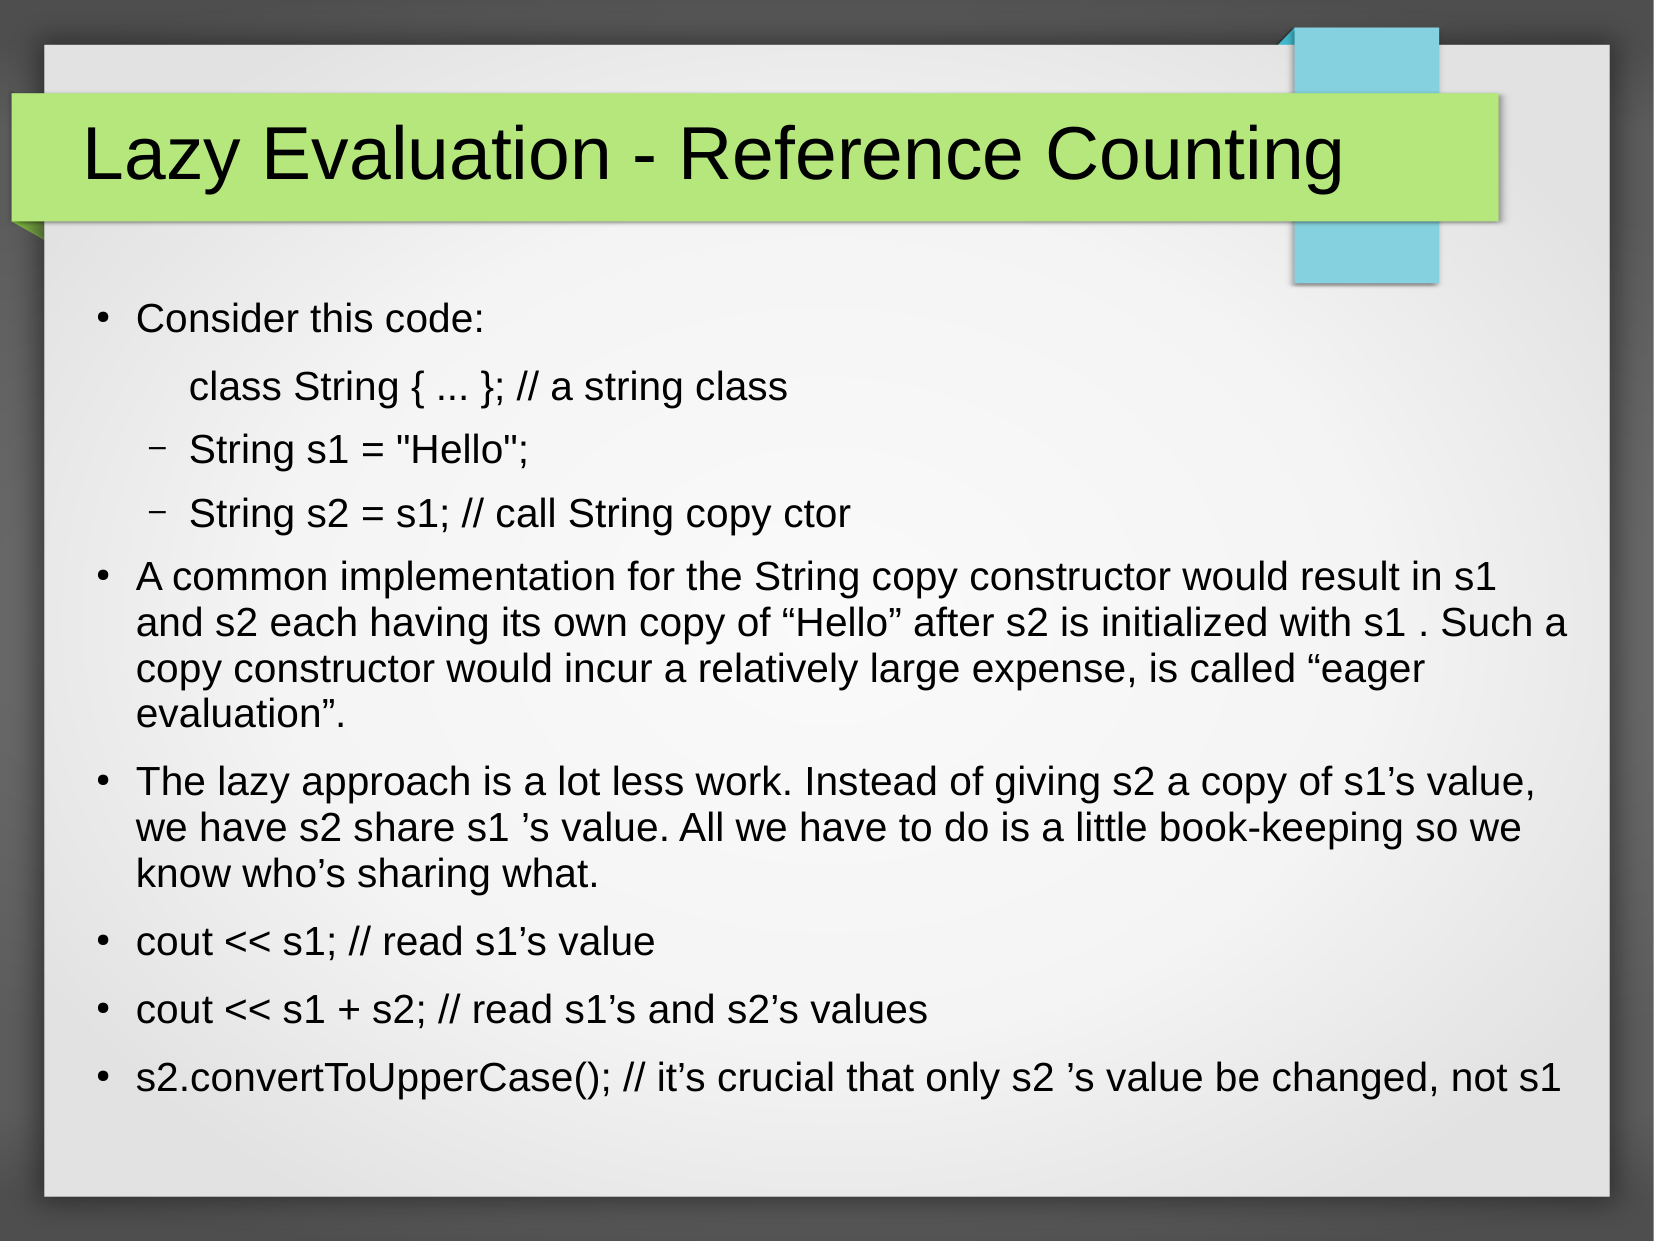

# Lazy Evaluation - Reference Counting
Consider this code:
class String { ... }; // a string class
String s1 = "Hello";
String s2 = s1; // call String copy ctor
A common implementation for the String copy constructor would result in s1 and s2 each having its own copy of “Hello” after s2 is initialized with s1 . Such a copy constructor would incur a relatively large expense, is called “eager evaluation”.
The lazy approach is a lot less work. Instead of giving s2 a copy of s1’s value, we have s2 share s1 ’s value. All we have to do is a little book-keeping so we know who’s sharing what.
cout << s1; // read s1’s value
cout << s1 + s2; // read s1’s and s2’s values
s2.convertToUpperCase(); // it’s crucial that only s2 ’s value be changed, not s1